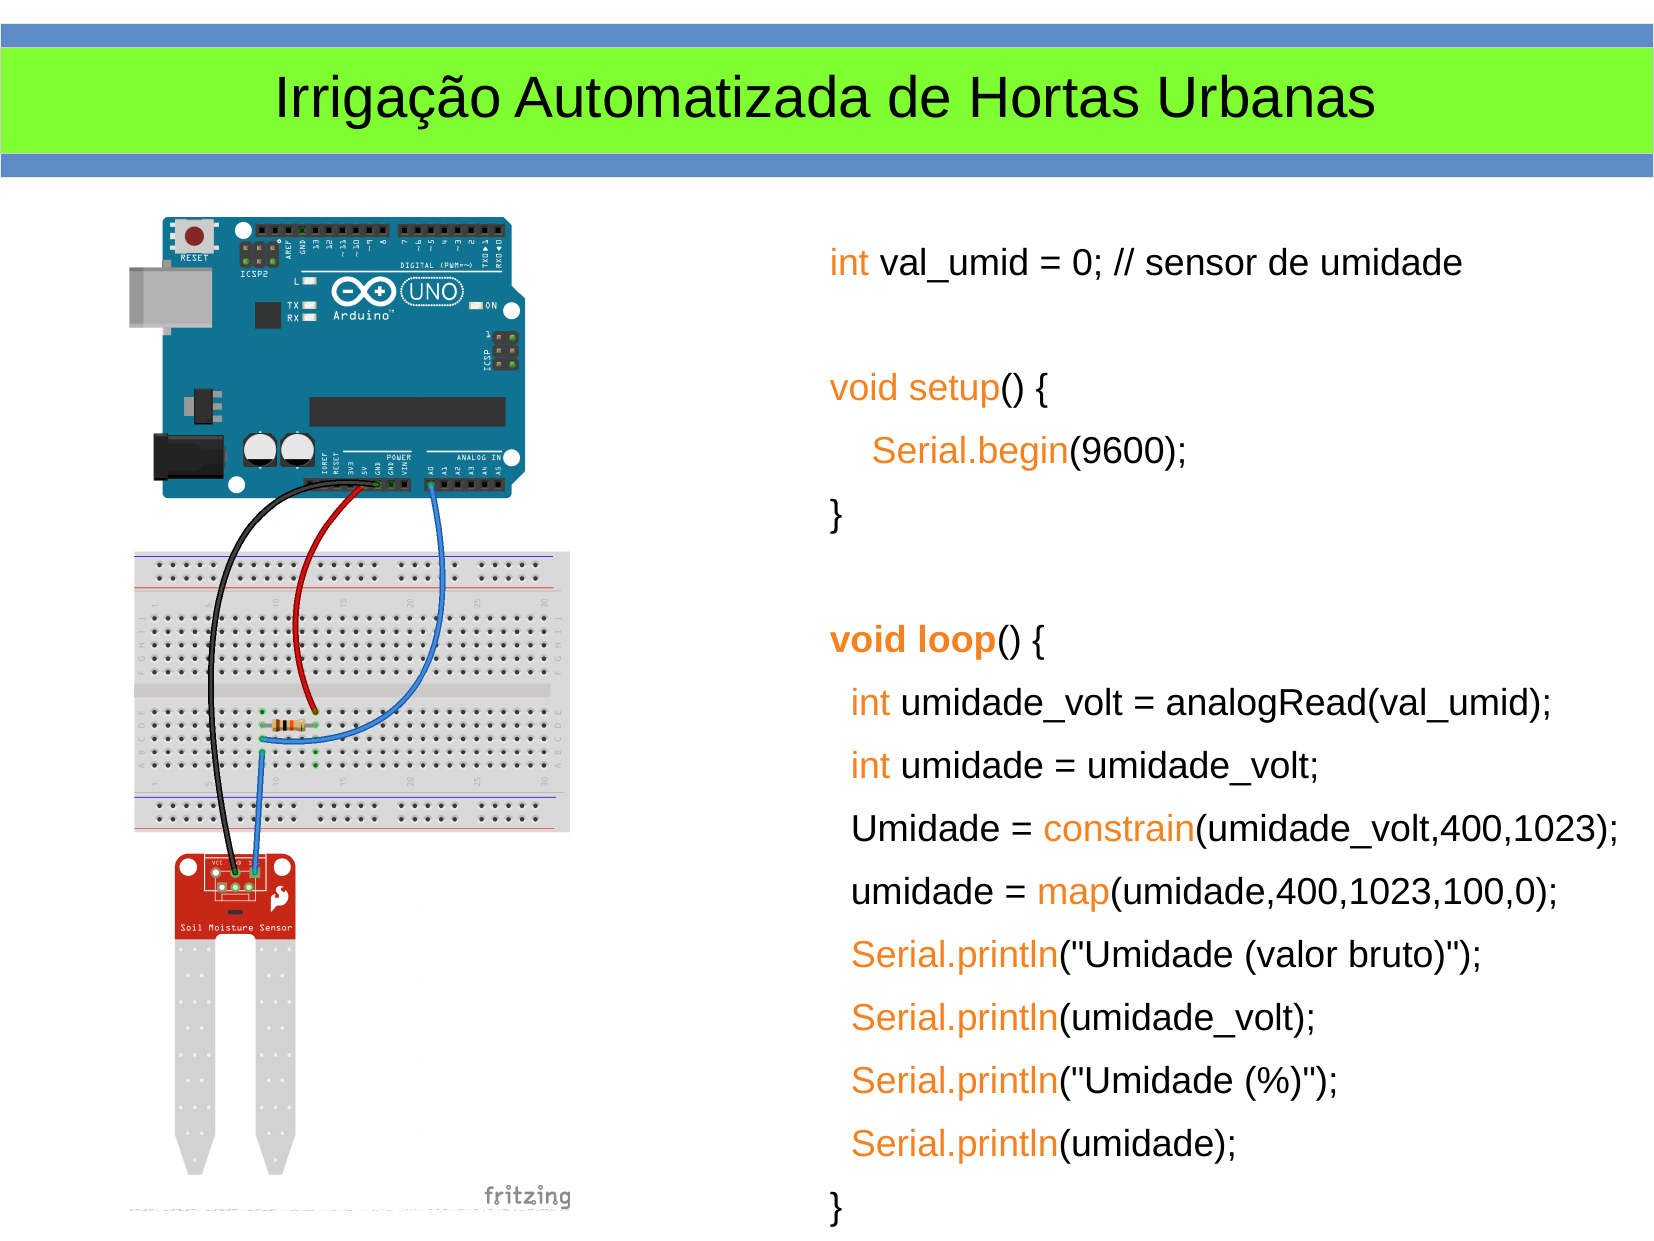

# Irrigação Automatizada de Hortas Urbanas
int val_umid = 0; // sensor de umidade
void setup() {
 Serial.begin(9600);
}
void loop() {
 int umidade_volt = analogRead(val_umid);
 int umidade = umidade_volt;
 Umidade = constrain(umidade_volt,400,1023);
 umidade = map(umidade,400,1023,100,0);
 Serial.println("Umidade (valor bruto)");
 Serial.println(umidade_volt);
 Serial.println("Umidade (%)");
 Serial.println(umidade);
}